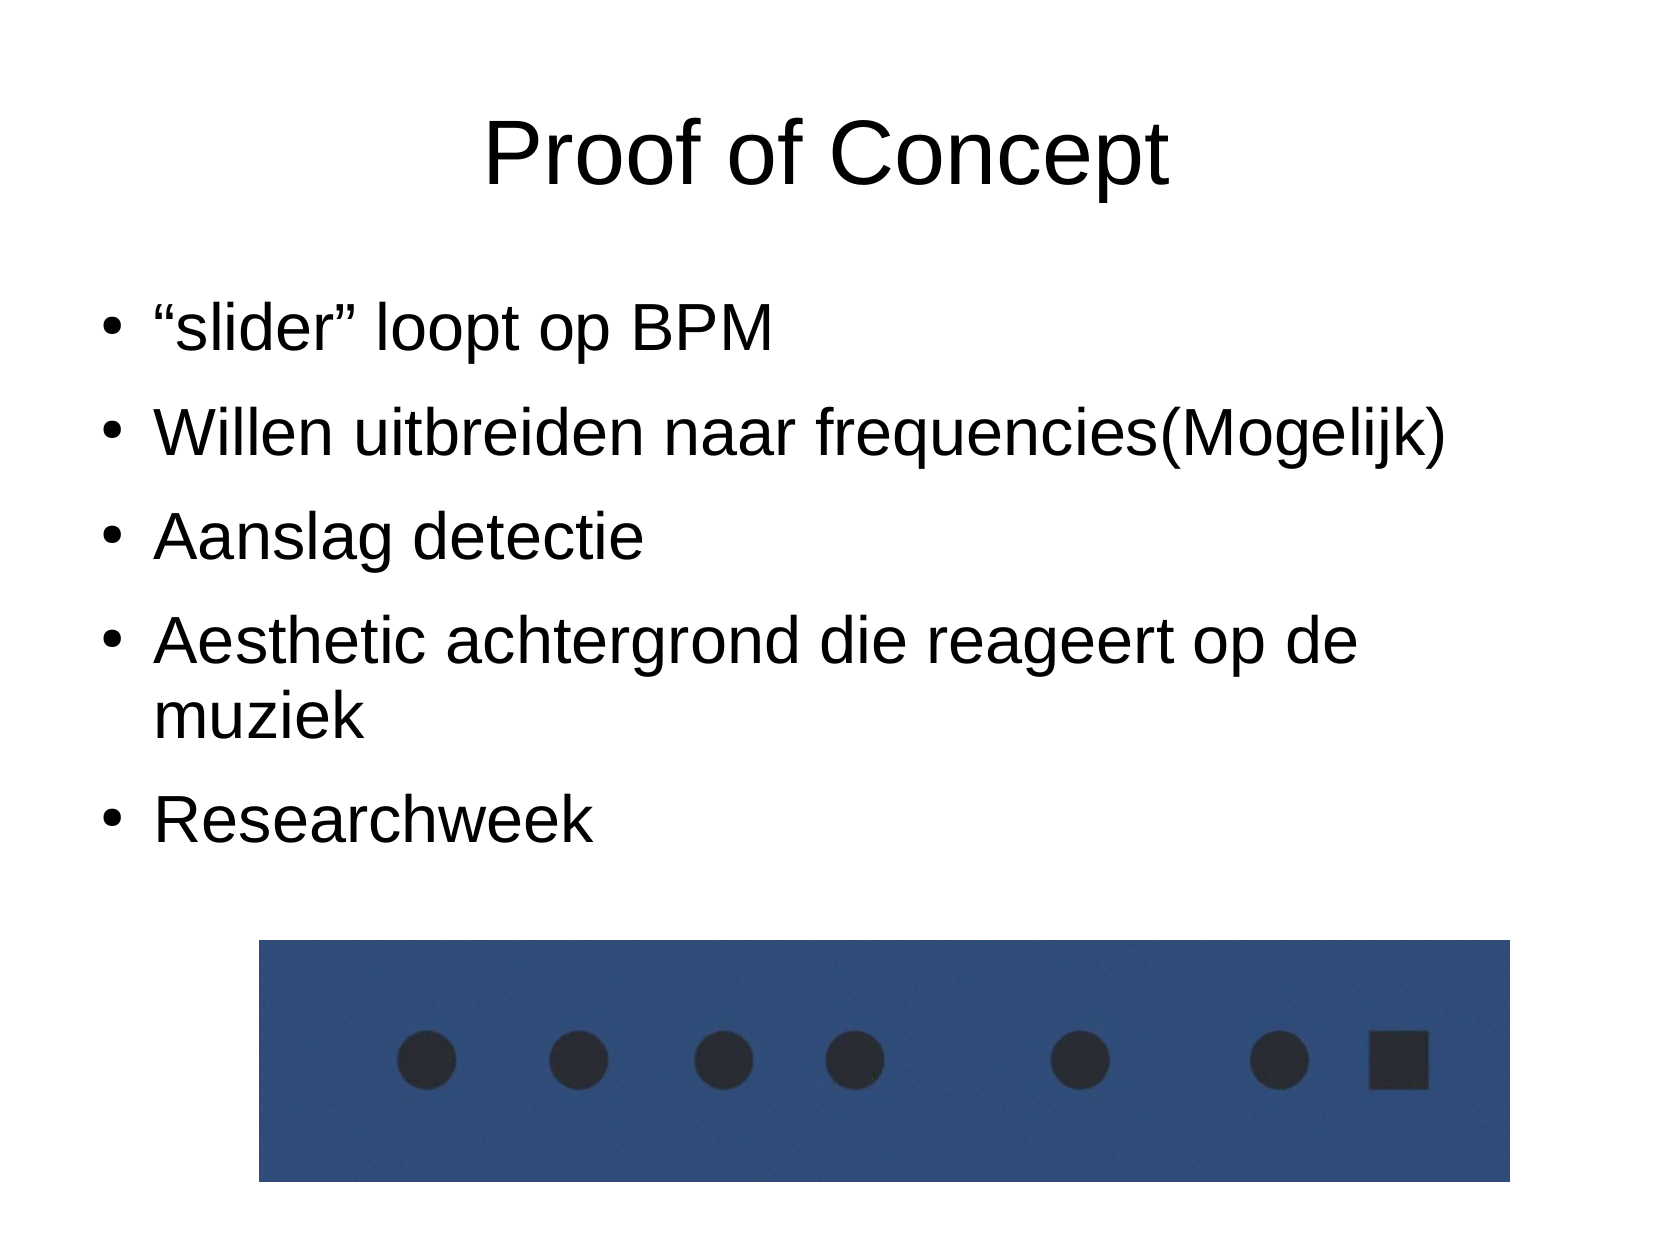

# Proof of Concept
“slider” loopt op BPM
Willen uitbreiden naar frequencies(Mogelijk)
Aanslag detectie
Aesthetic achtergrond die reageert op de muziek
Researchweek